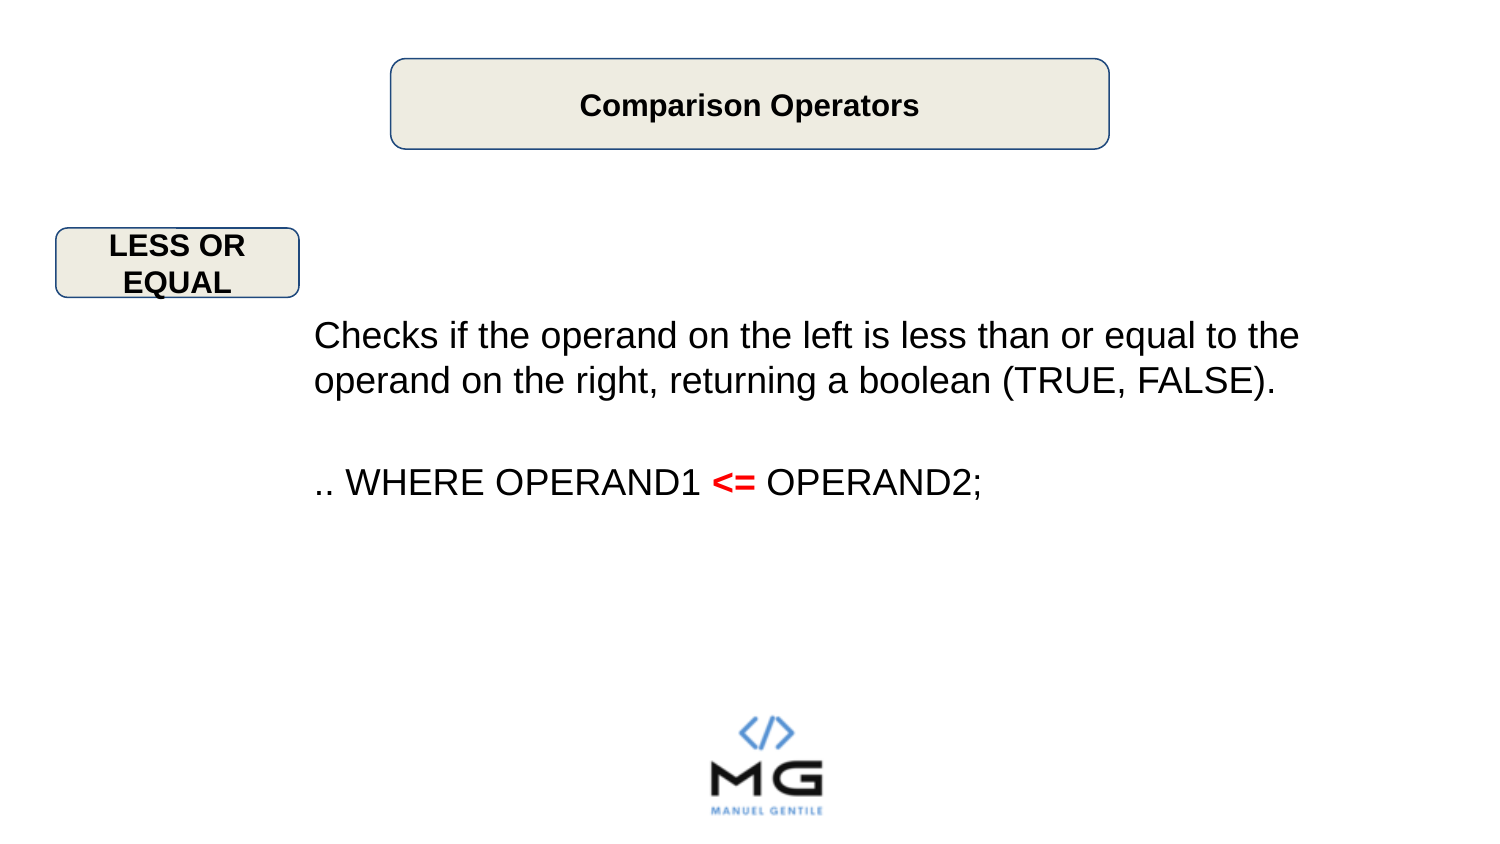

Comparison Operators
LESS OR EQUAL
Checks if the operand on the left is less than or equal to the operand on the right, returning a boolean (TRUE, FALSE).
.. WHERE OPERAND1 <= OPERAND2;